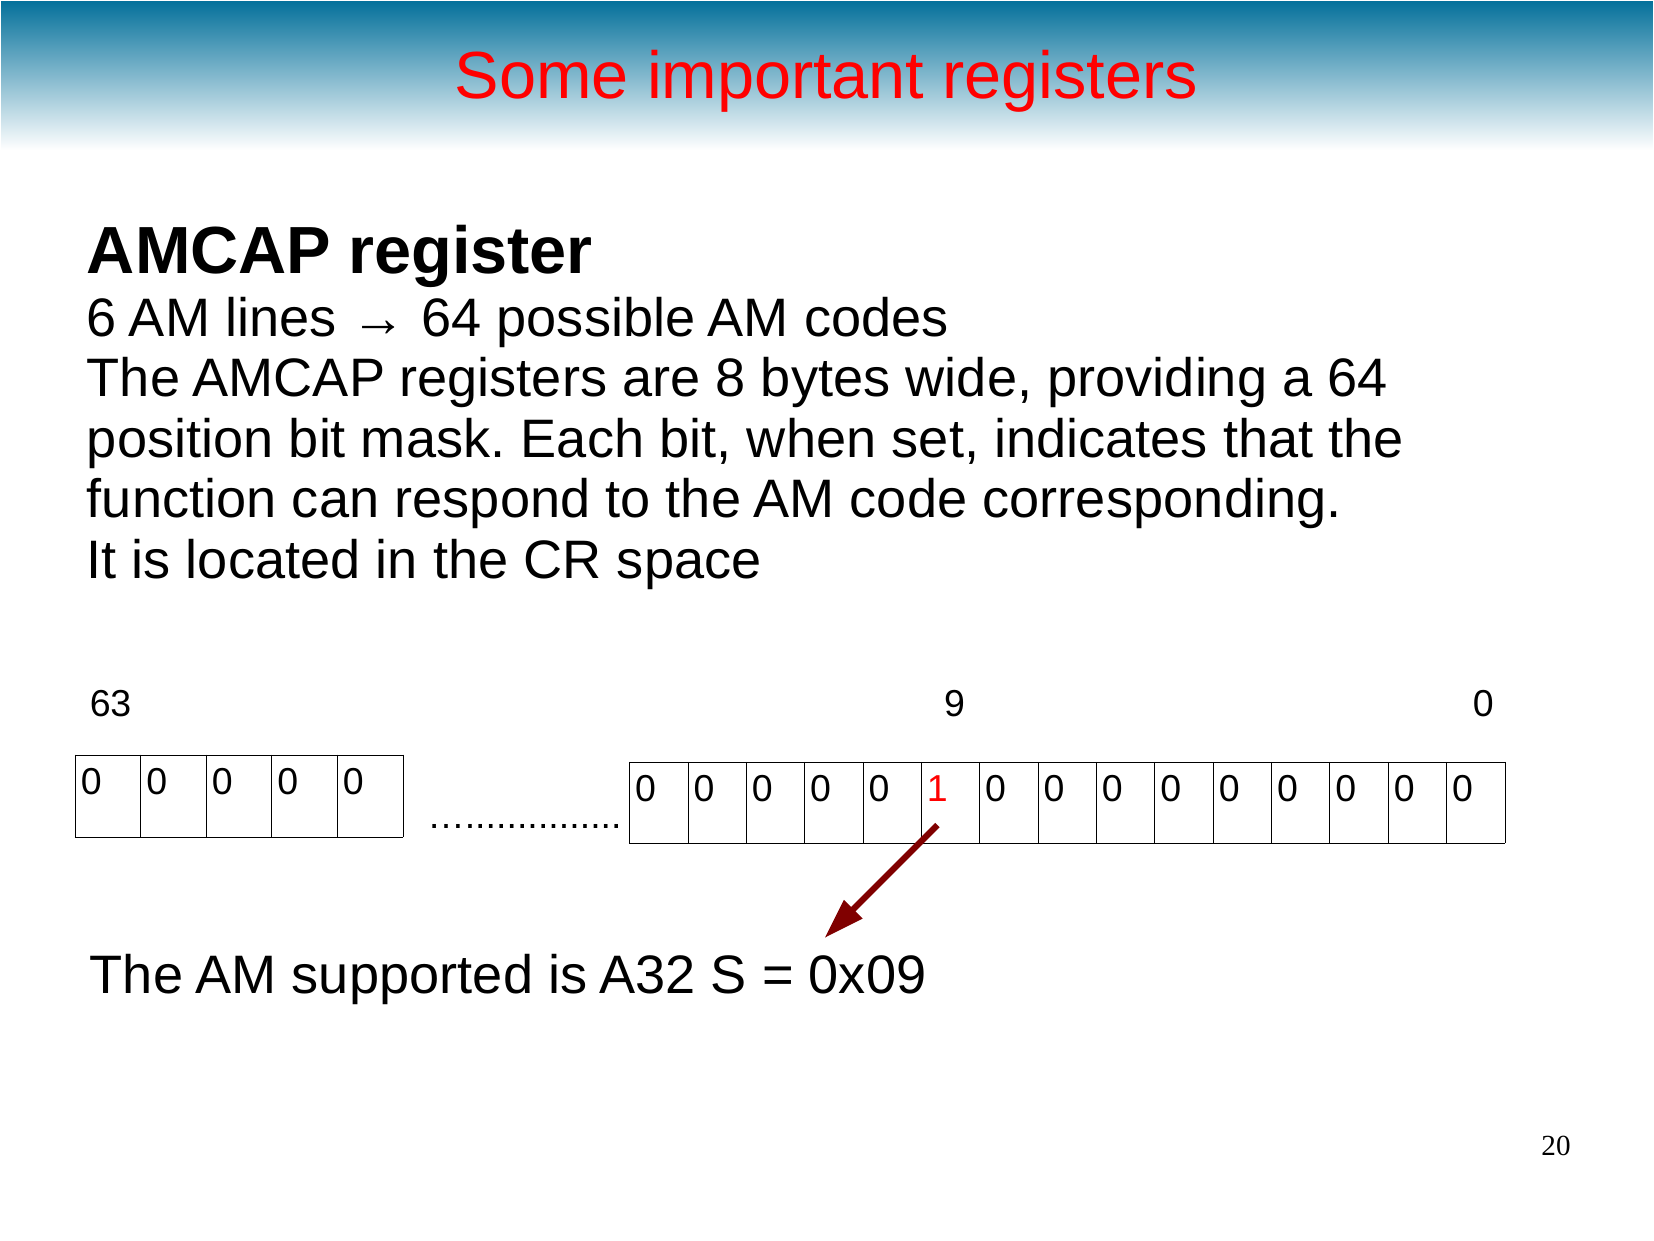

Some important registers
# AMCAP register
6 AM lines → 64 possible AM codes
The AMCAP registers are 8 bytes wide, providing a 64 position bit mask. Each bit, when set, indicates that the function can respond to the AM code corresponding.
It is located in the CR space
63
9
0
| 0 | 0 | 0 | 0 | 0 |
| --- | --- | --- | --- | --- |
| 0 | 0 | 0 | 0 | 0 | 1 | 0 | 0 | 0 | 0 | 0 | 0 | 0 | 0 | 0 |
| --- | --- | --- | --- | --- | --- | --- | --- | --- | --- | --- | --- | --- | --- | --- |
…...............
The AM supported is A32 S = 0x09
20